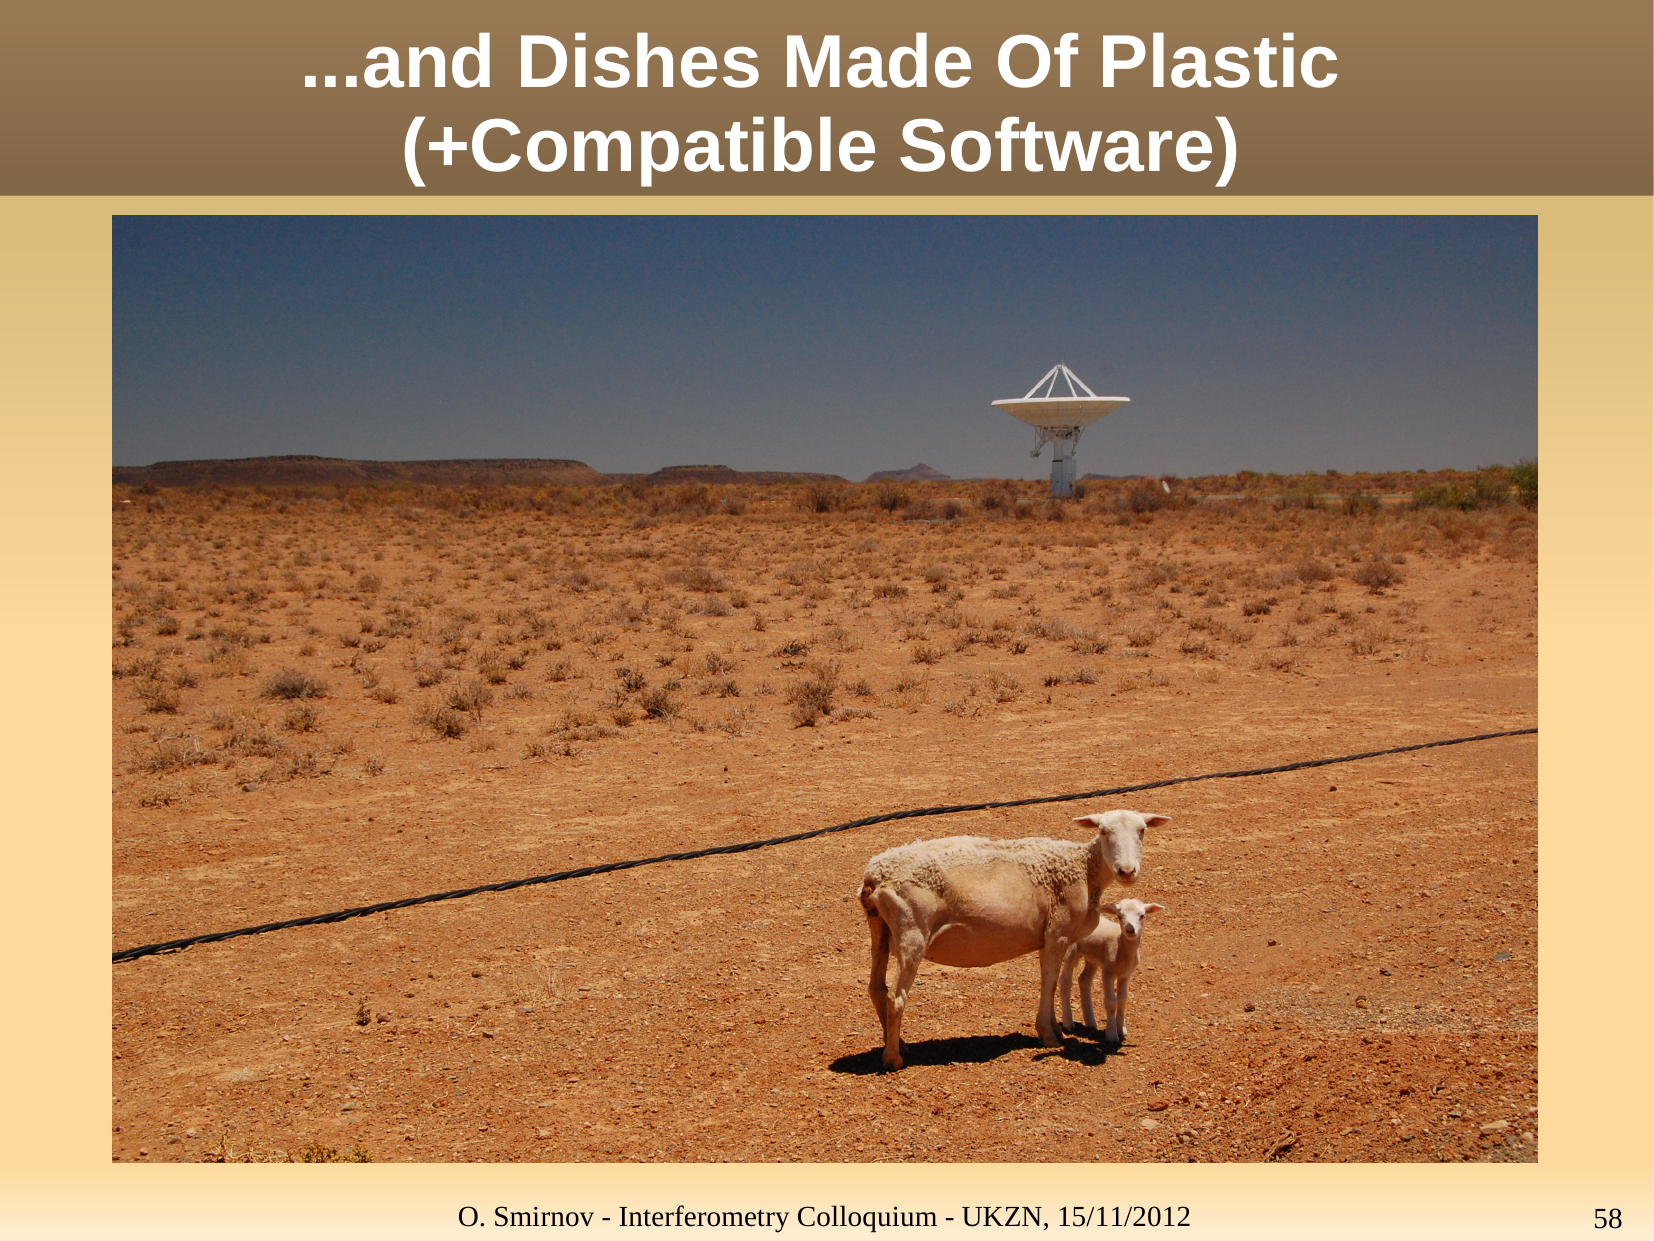

# ...and Dishes Made Of Plastic (+Compatible Software)
O. Smirnov - Interferometry Colloquium - UKZN, 15/11/2012
58